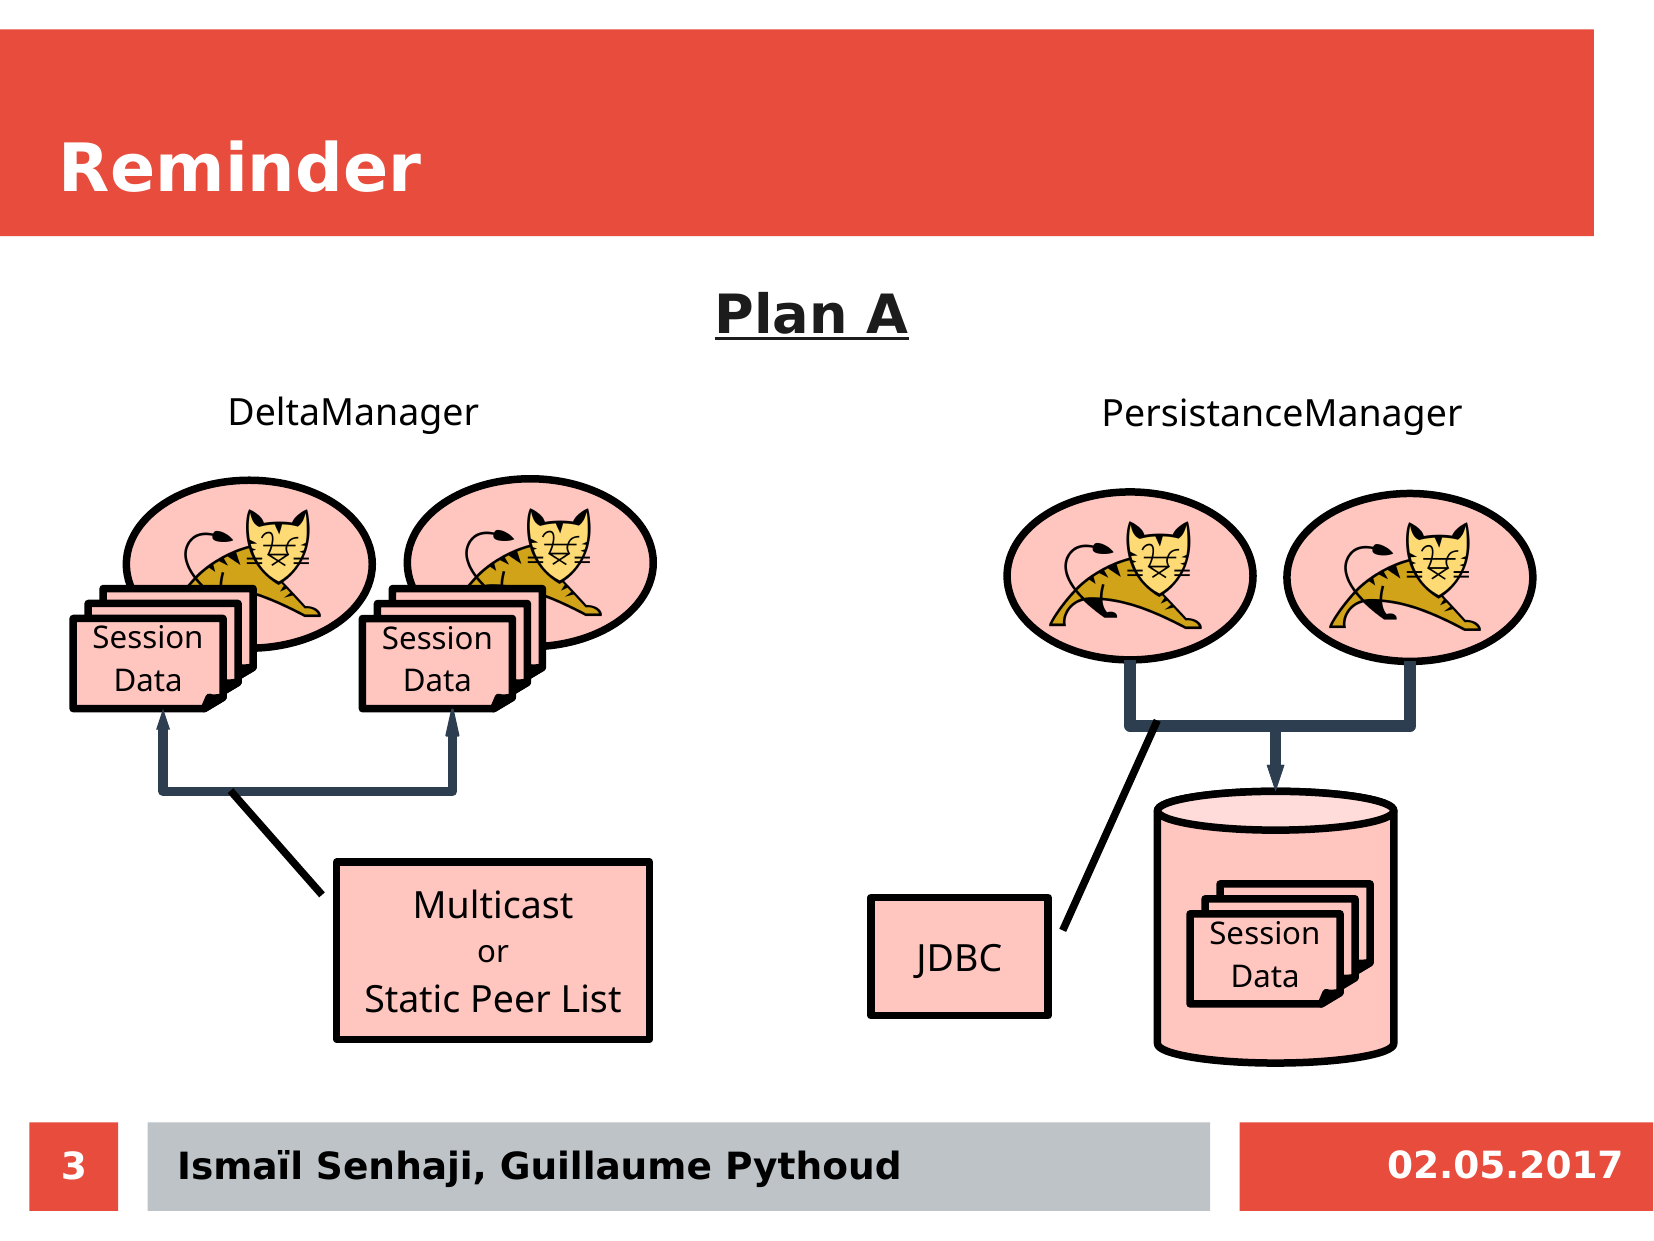

# Reminder
Plan A
DeltaManager
PersistanceManager
Session
Data
Session
Data
Session
Data
Multicast
or
Static Peer List
JDBC
3
Ismaïl Senhaji, Guillaume Pythoud
02.05.2017